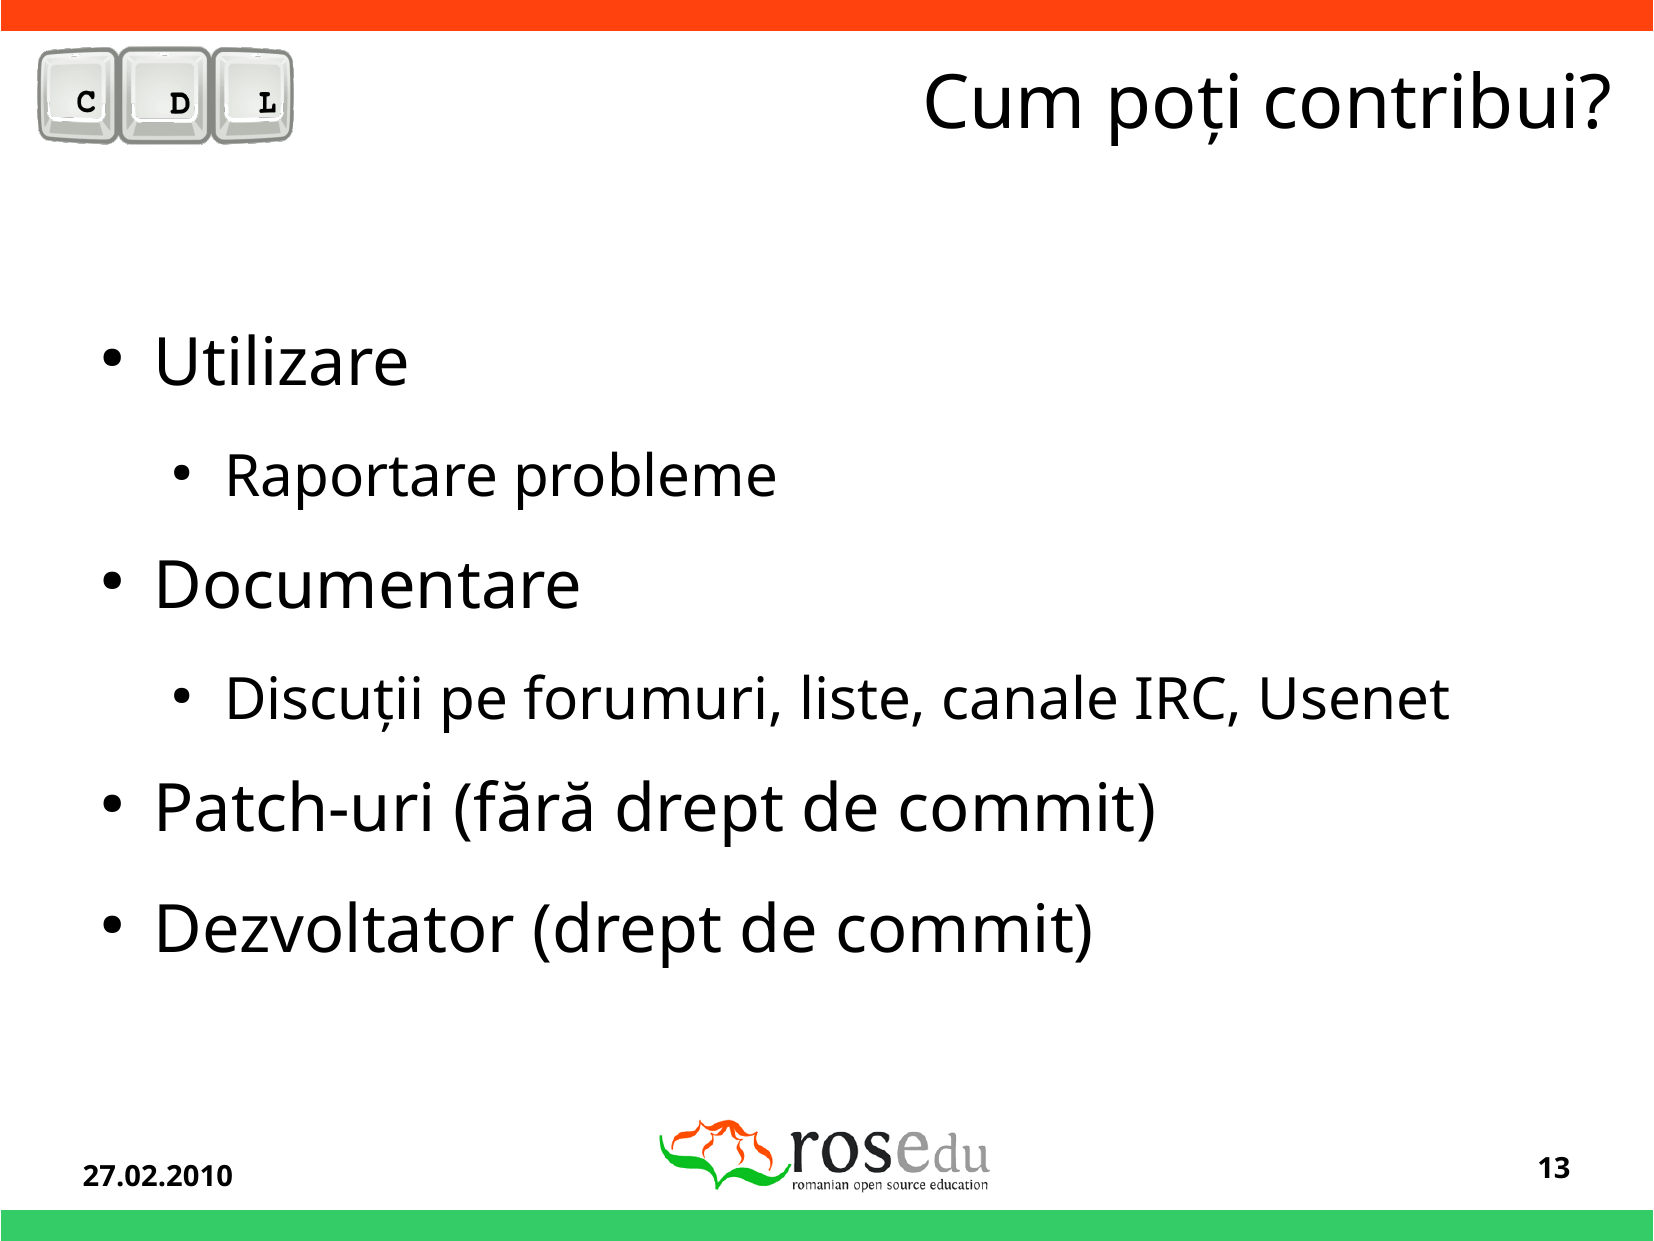

# Cum poți contribui?
Utilizare
Raportare probleme
Documentare
Discuții pe forumuri, liste, canale IRC, Usenet
Patch-uri (fără drept de commit)
Dezvoltator (drept de commit)
13
27.02.2010